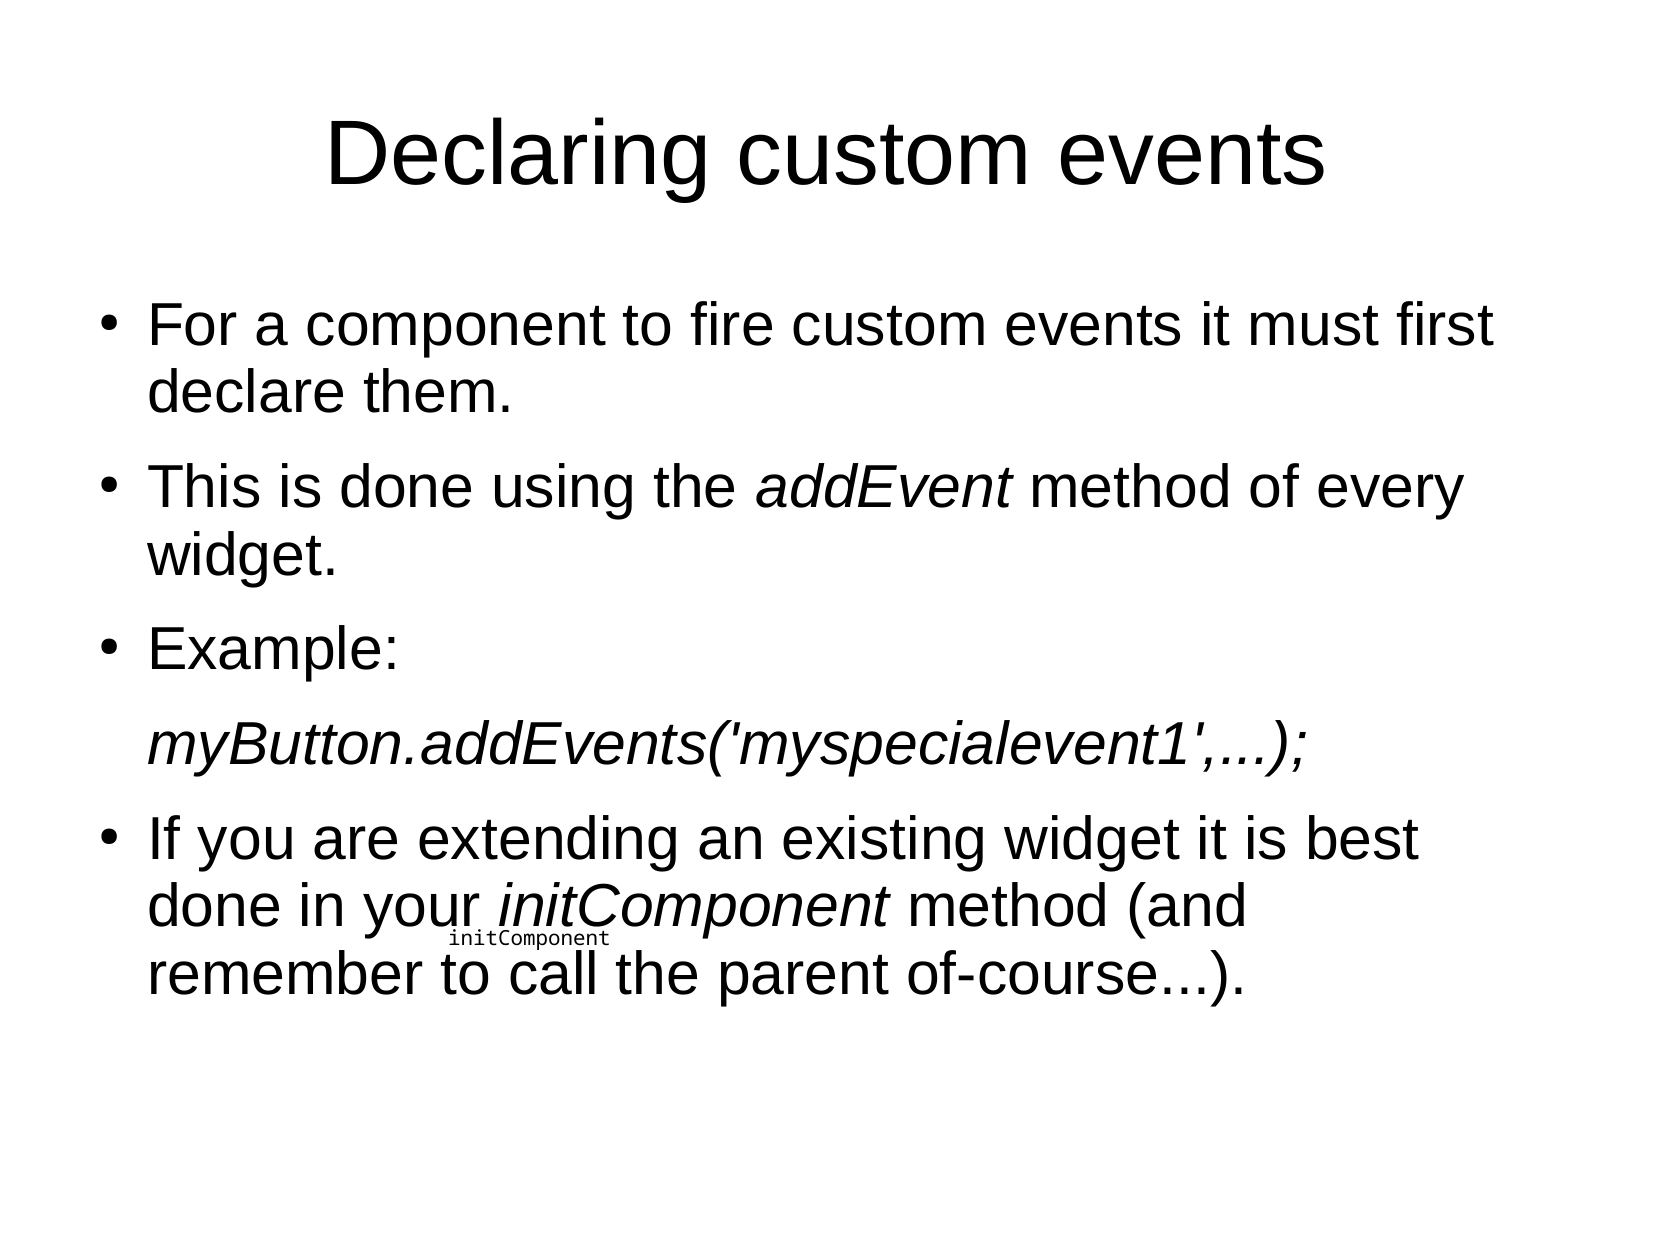

# Declaring custom events
For a component to fire custom events it must first declare them.
This is done using the addEvent method of every widget.
Example:
myButton.addEvents('myspecialevent1',...);
If you are extending an existing widget it is best done in your initComponent method (and remember to call the parent of-course...).
initComponent